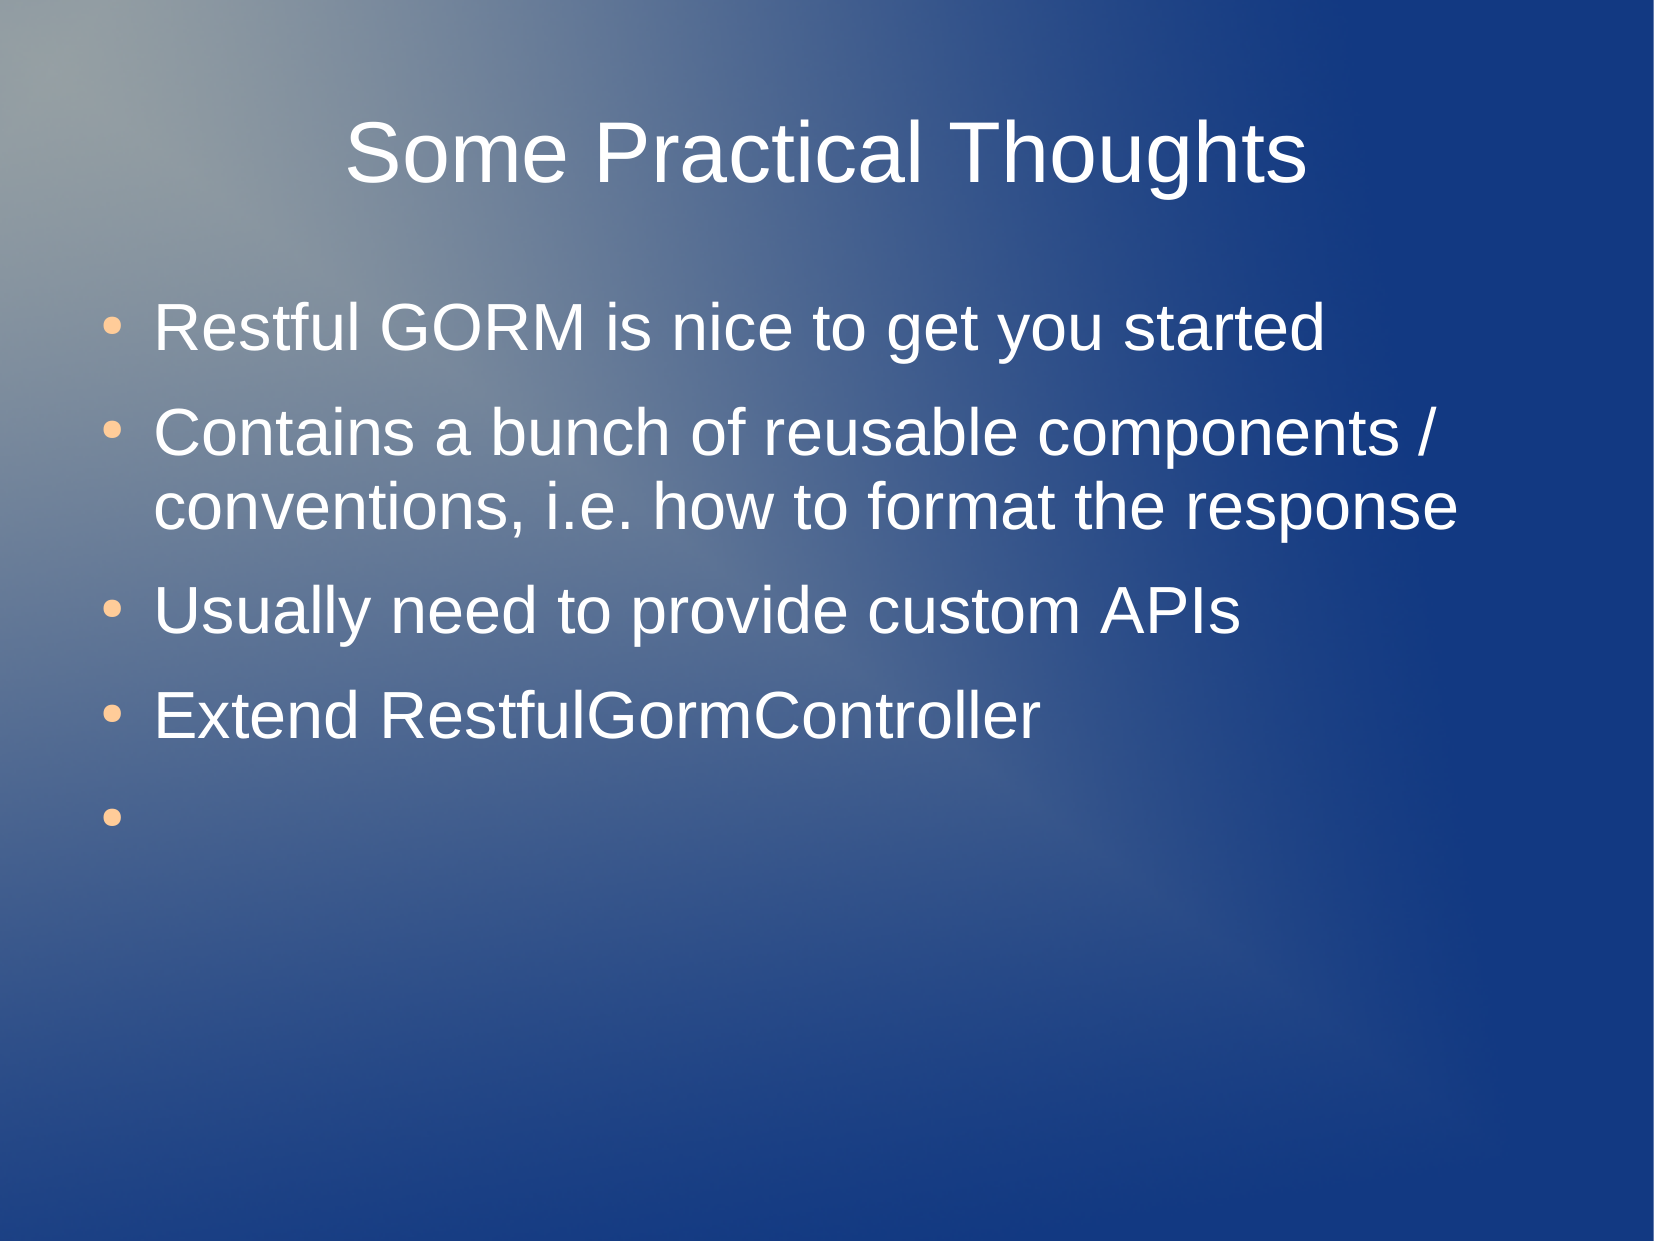

# Some Practical Thoughts
Restful GORM is nice to get you started
Contains a bunch of reusable components / conventions, i.e. how to format the response
Usually need to provide custom APIs
Extend RestfulGormController